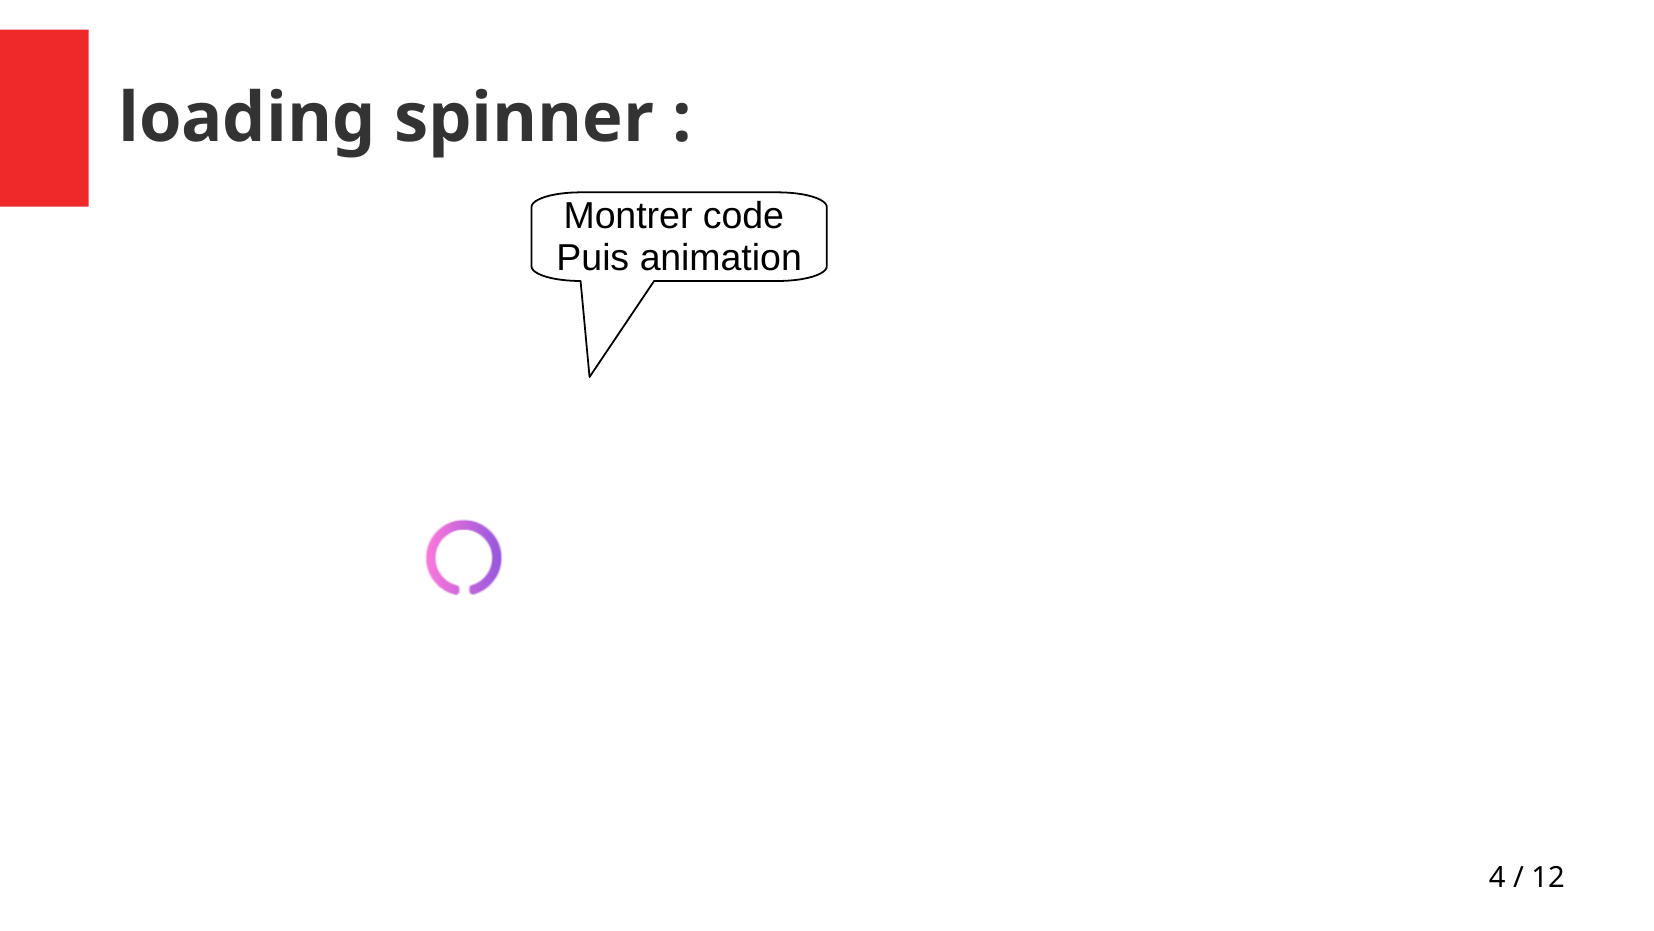

# loading spinner :
Montrer code
Puis animation
4